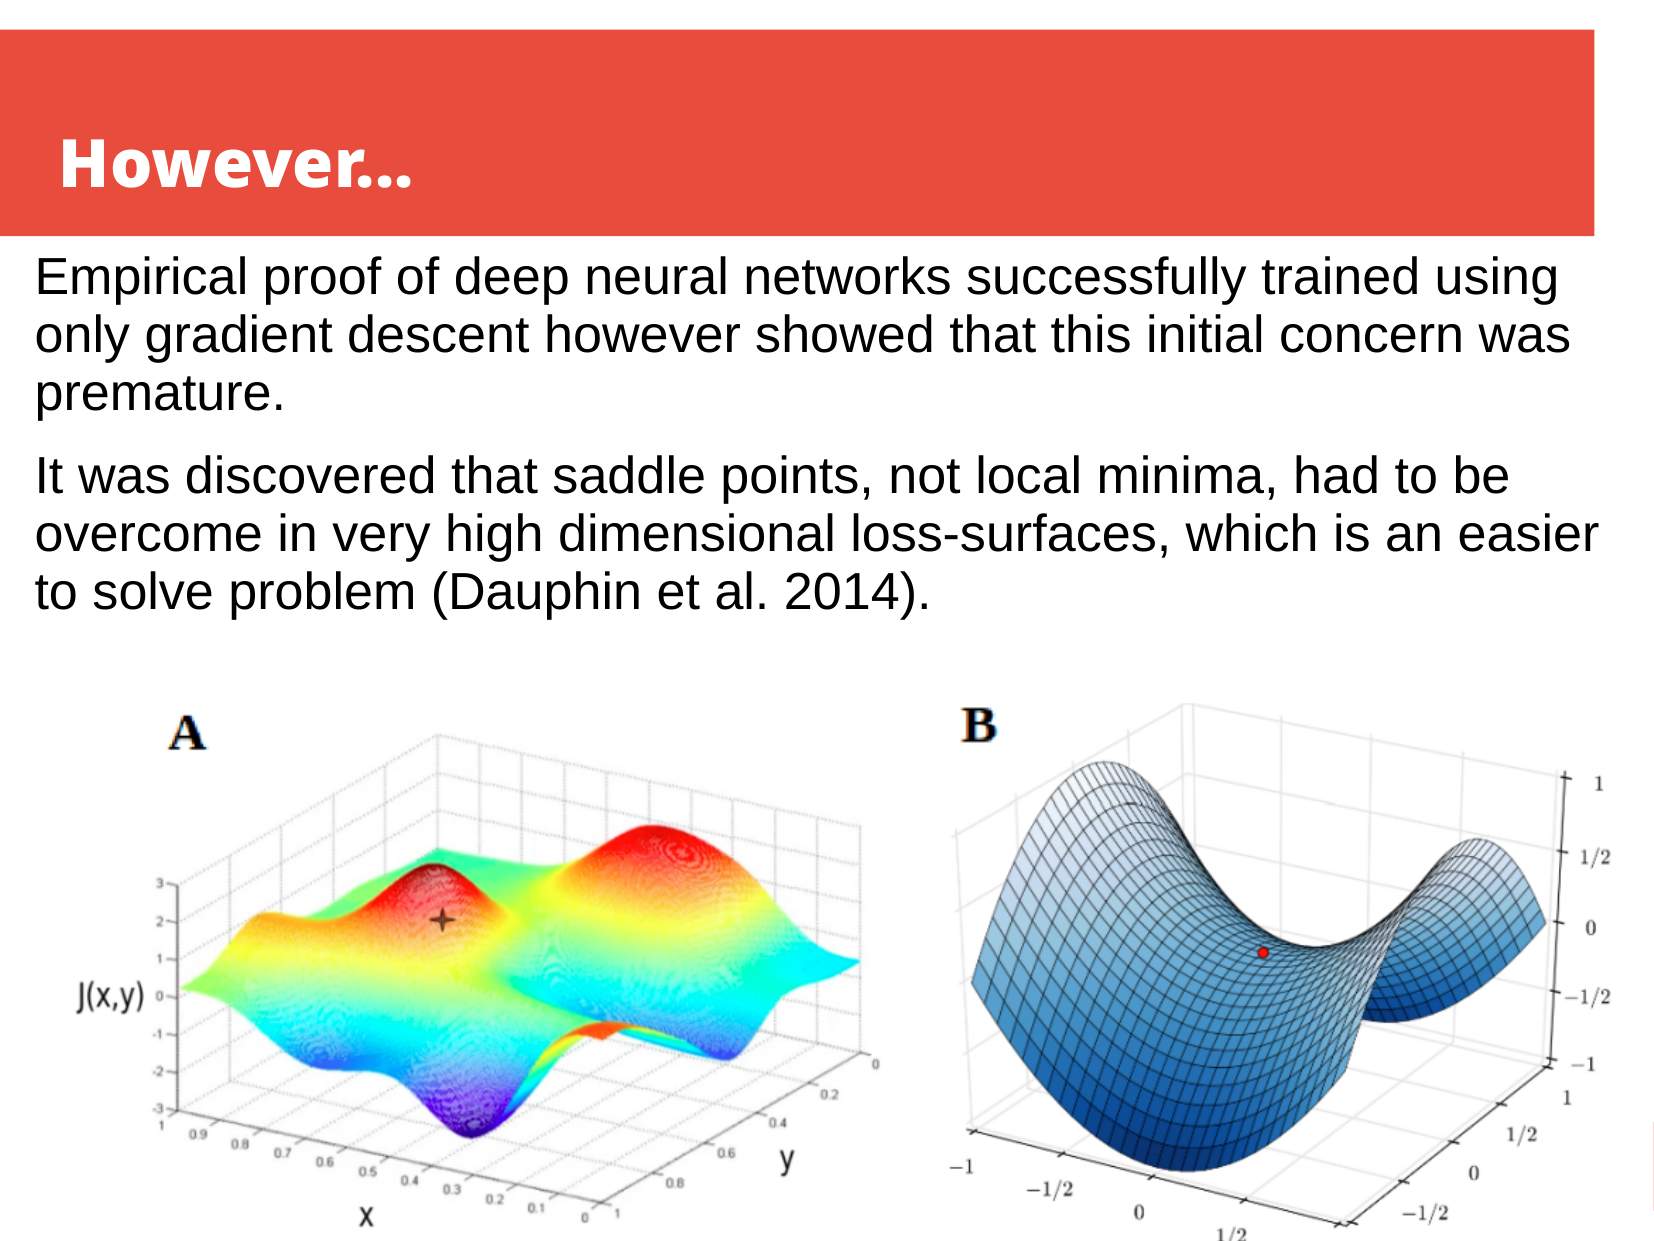

# However...
Empirical proof of deep neural networks successfully trained using only gradient descent however showed that this initial concern was premature.
It was discovered that saddle points, not local minima, had to be overcome in very high dimensional loss-surfaces, which is an easier to solve problem (Dauphin et al. 2014).